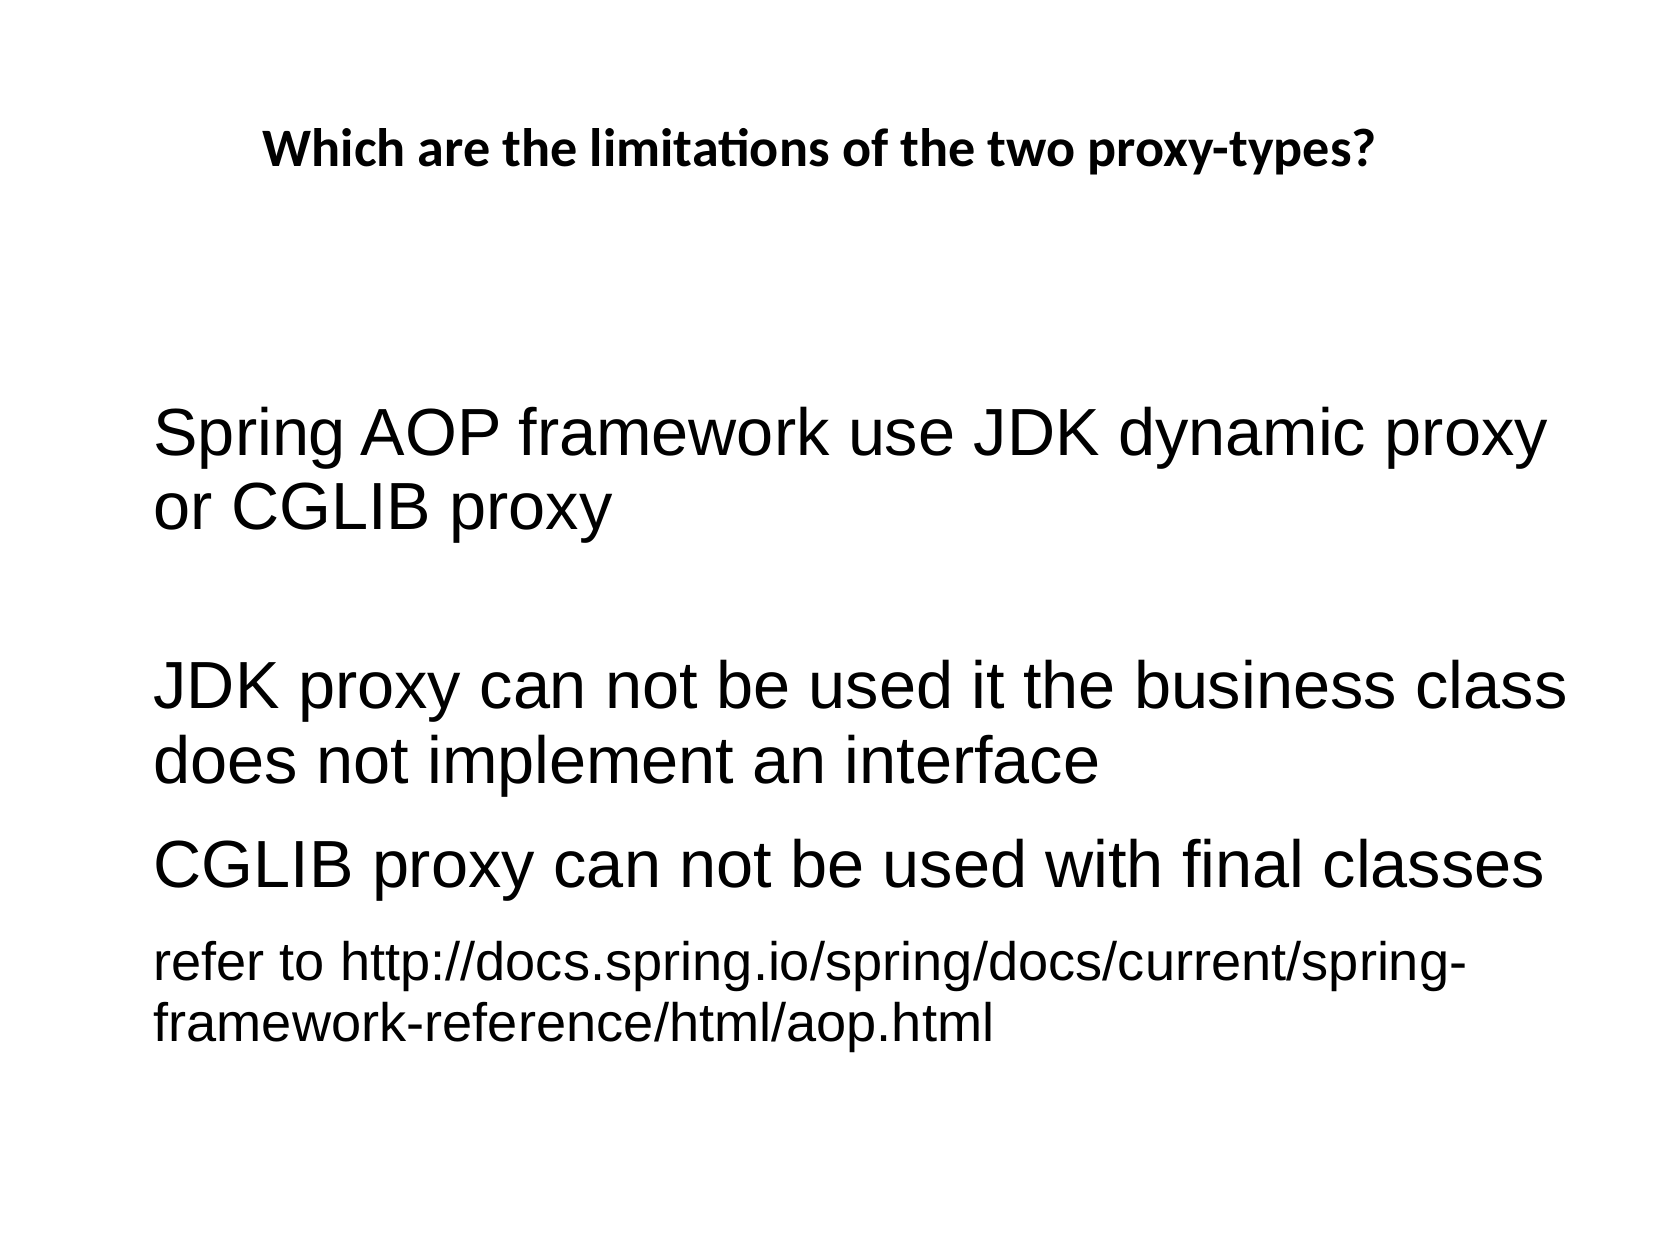

# Which are the limitations of the two proxy-types?
Spring AOP framework use JDK dynamic proxy or CGLIB proxy
JDK proxy can not be used it the business class does not implement an interface
CGLIB proxy can not be used with final classes
refer to http://docs.spring.io/spring/docs/current/spring-framework-reference/html/aop.html